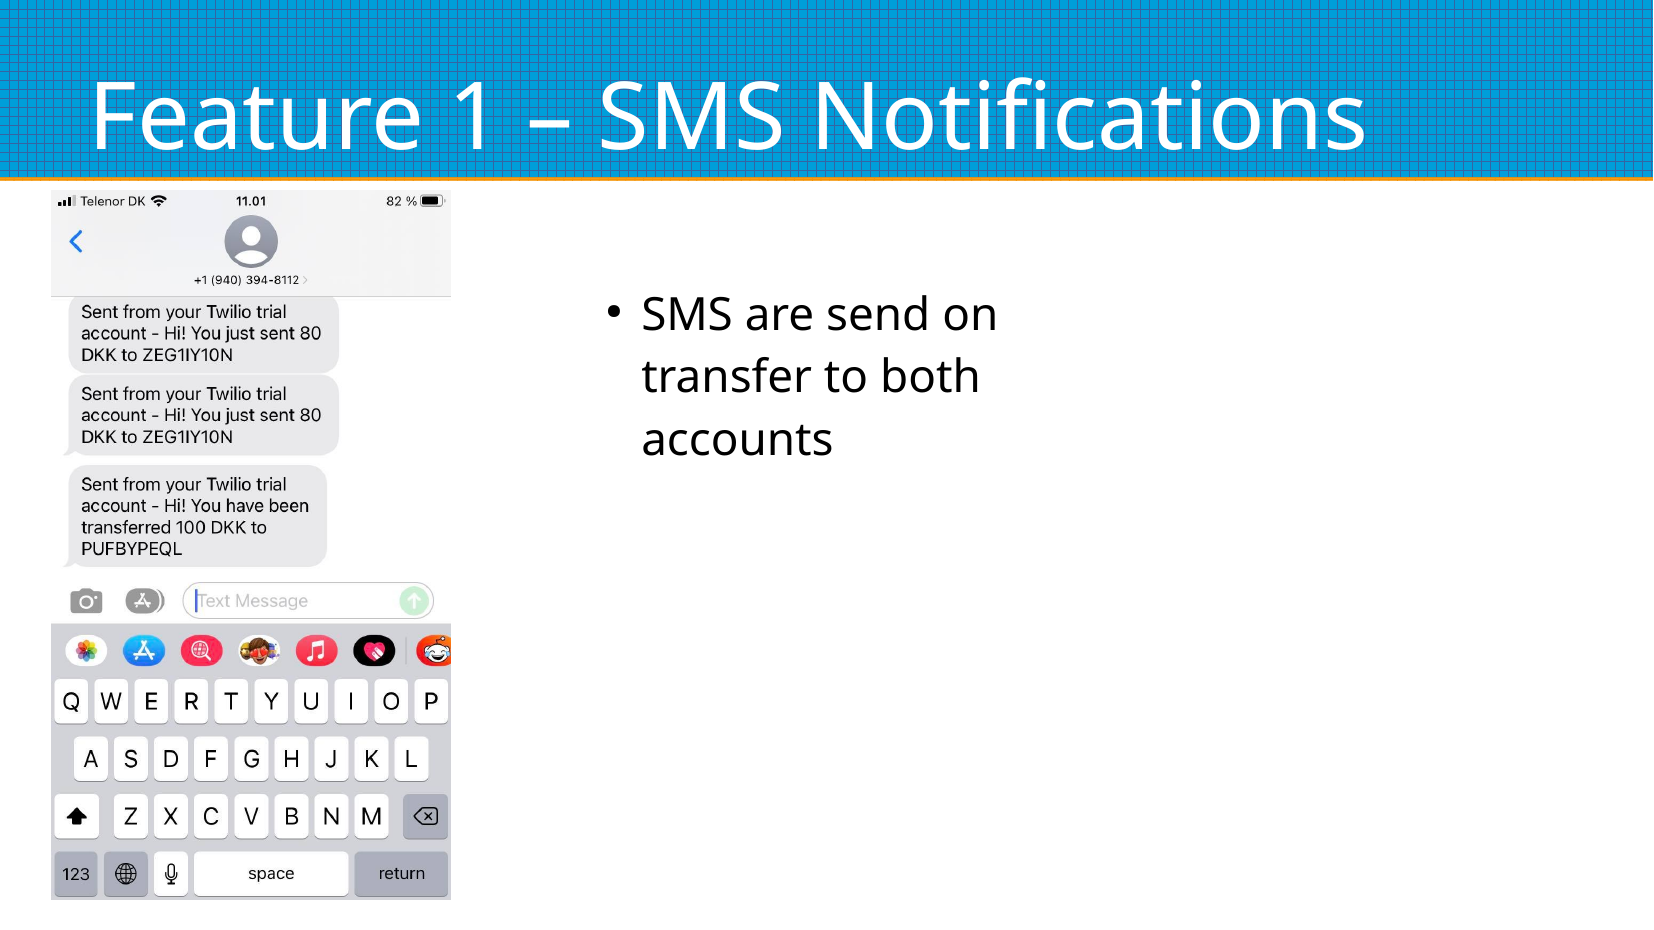

# Feature 1 – SMS Notifications
SMS are send on transfer to both accounts